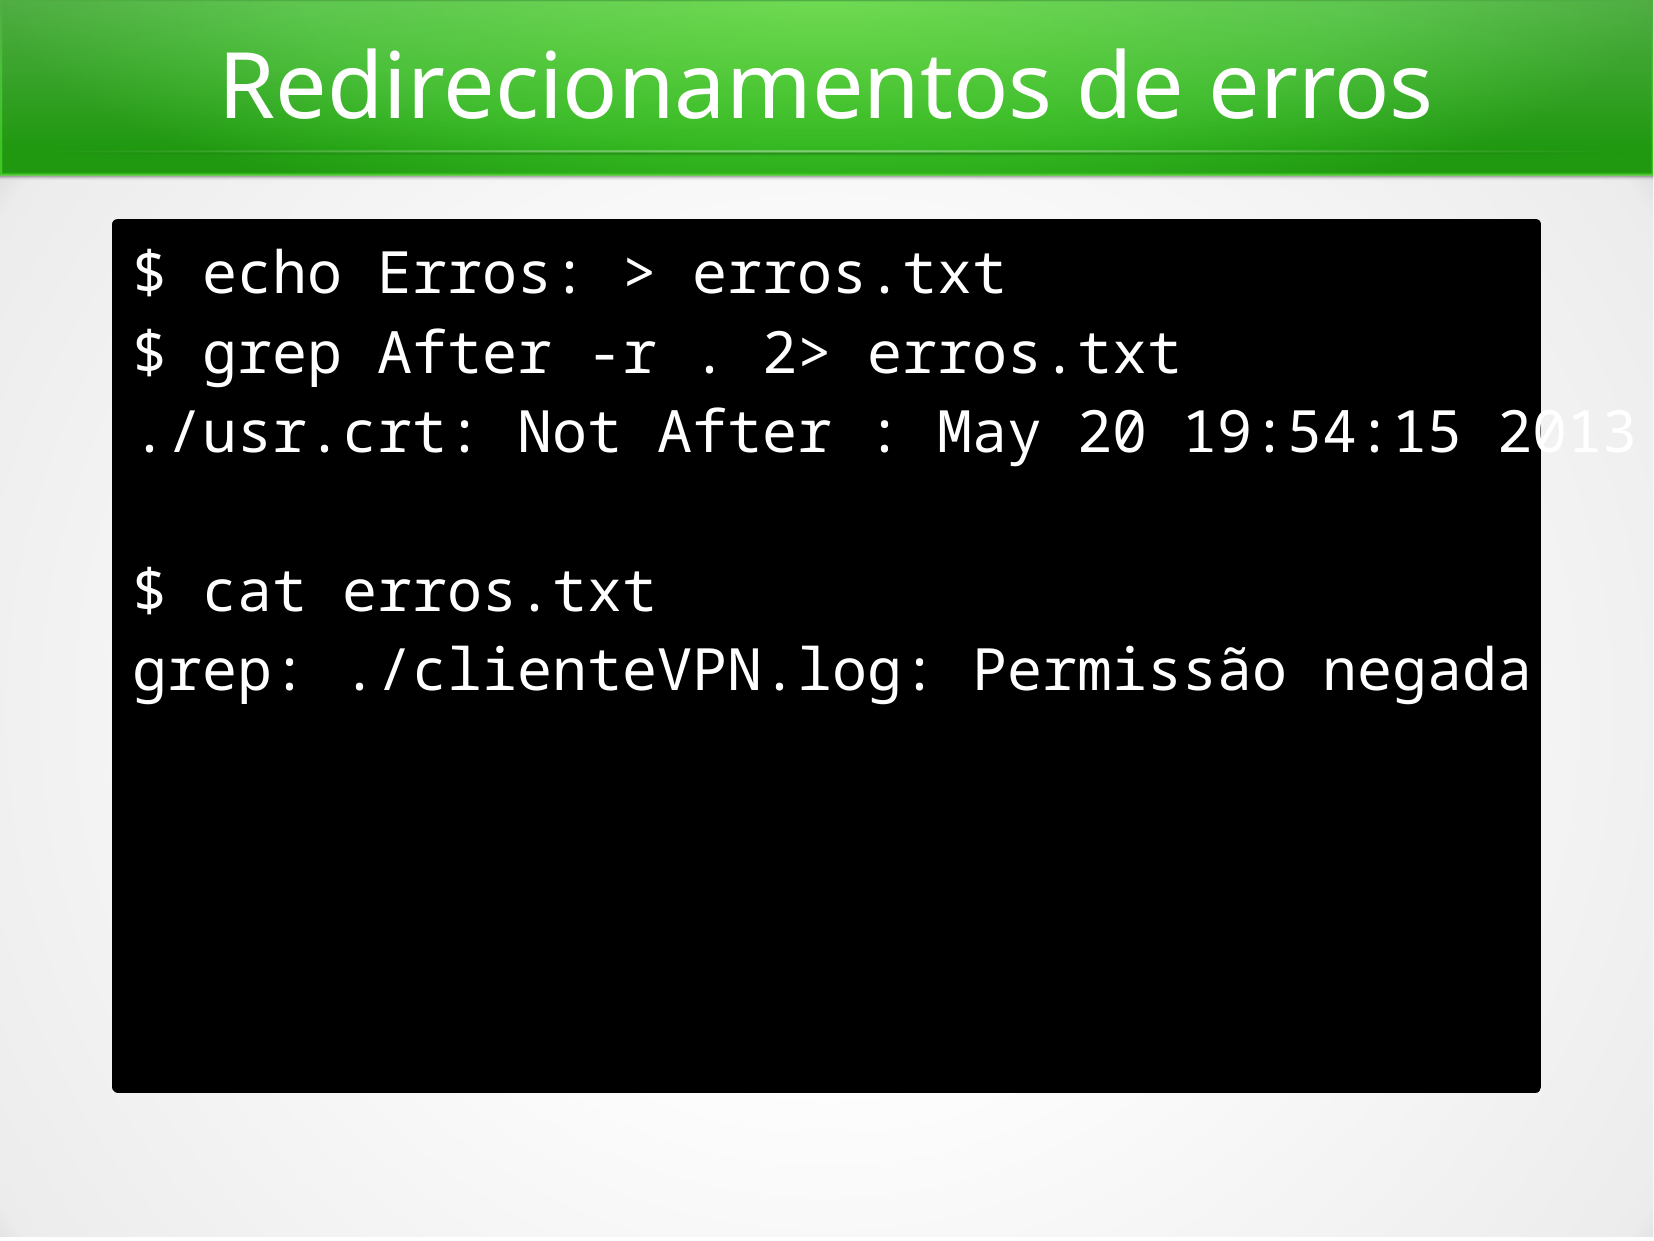

# Redirecionamentos de erros
$ echo Erros: > erros.txt
$ grep After -r . 2> erros.txt
./usr.crt: Not After : May 20 19:54:15 2013 GMT
$ cat erros.txt
grep: ./clienteVPN.log: Permissão negada